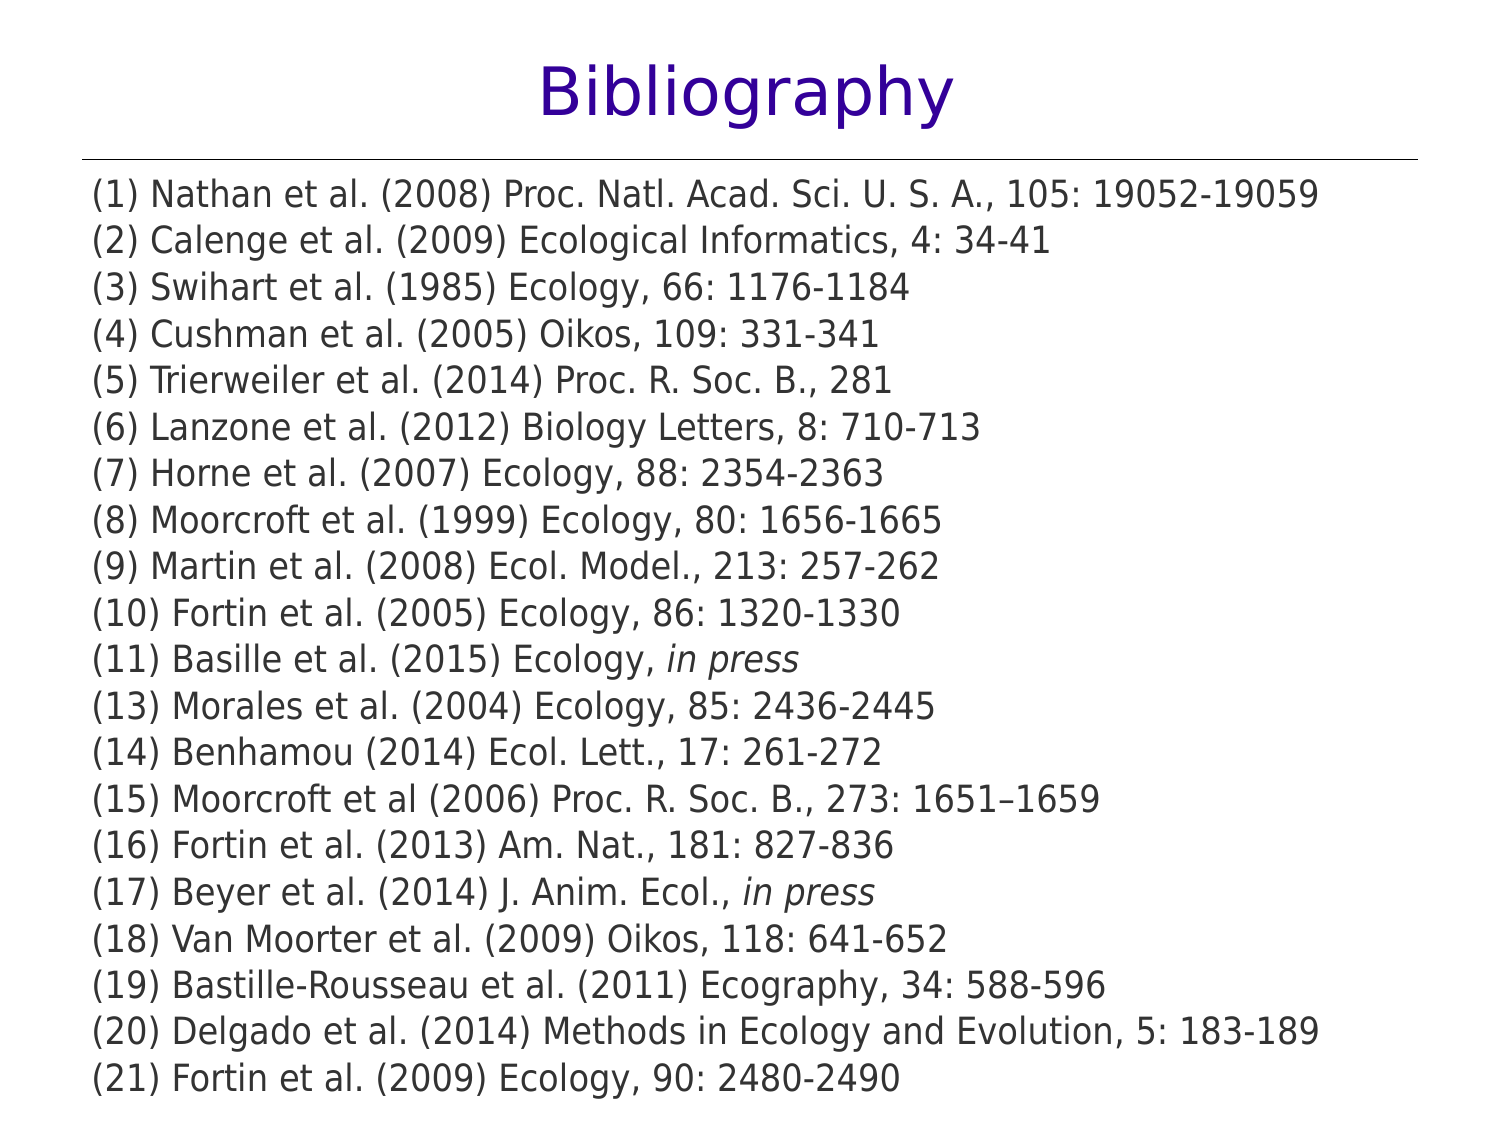

# Bibliography
(1) Nathan et al. (2008) Proc. Natl. Acad. Sci. U. S. A., 105: 19052-19059
(2) Calenge et al. (2009) Ecological Informatics, 4: 34-41
(3) Swihart et al. (1985) Ecology, 66: 1176-1184
(4) Cushman et al. (2005) Oikos, 109: 331-341
(5) Trierweiler et al. (2014) Proc. R. Soc. B., 281
(6) Lanzone et al. (2012) Biology Letters, 8: 710-713
(7) Horne et al. (2007) Ecology, 88: 2354-2363
(8) Moorcroft et al. (1999) Ecology, 80: 1656-1665
(9) Martin et al. (2008) Ecol. Model., 213: 257-262
(10) Fortin et al. (2005) Ecology, 86: 1320-1330
(11) Basille et al. (2015) Ecology, in press
(13) Morales et al. (2004) Ecology, 85: 2436-2445
(14) Benhamou (2014) Ecol. Lett., 17: 261-272
(15) Moorcroft et al (2006) Proc. R. Soc. B., 273: 1651–1659
(16) Fortin et al. (2013) Am. Nat., 181: 827-836
(17) Beyer et al. (2014) J. Anim. Ecol., in press
(18) Van Moorter et al. (2009) Oikos, 118: 641-652
(19) Bastille-Rousseau et al. (2011) Ecography, 34: 588-596
(20) Delgado et al. (2014) Methods in Ecology and Evolution, 5: 183-189
(21) Fortin et al. (2009) Ecology, 90: 2480-2490